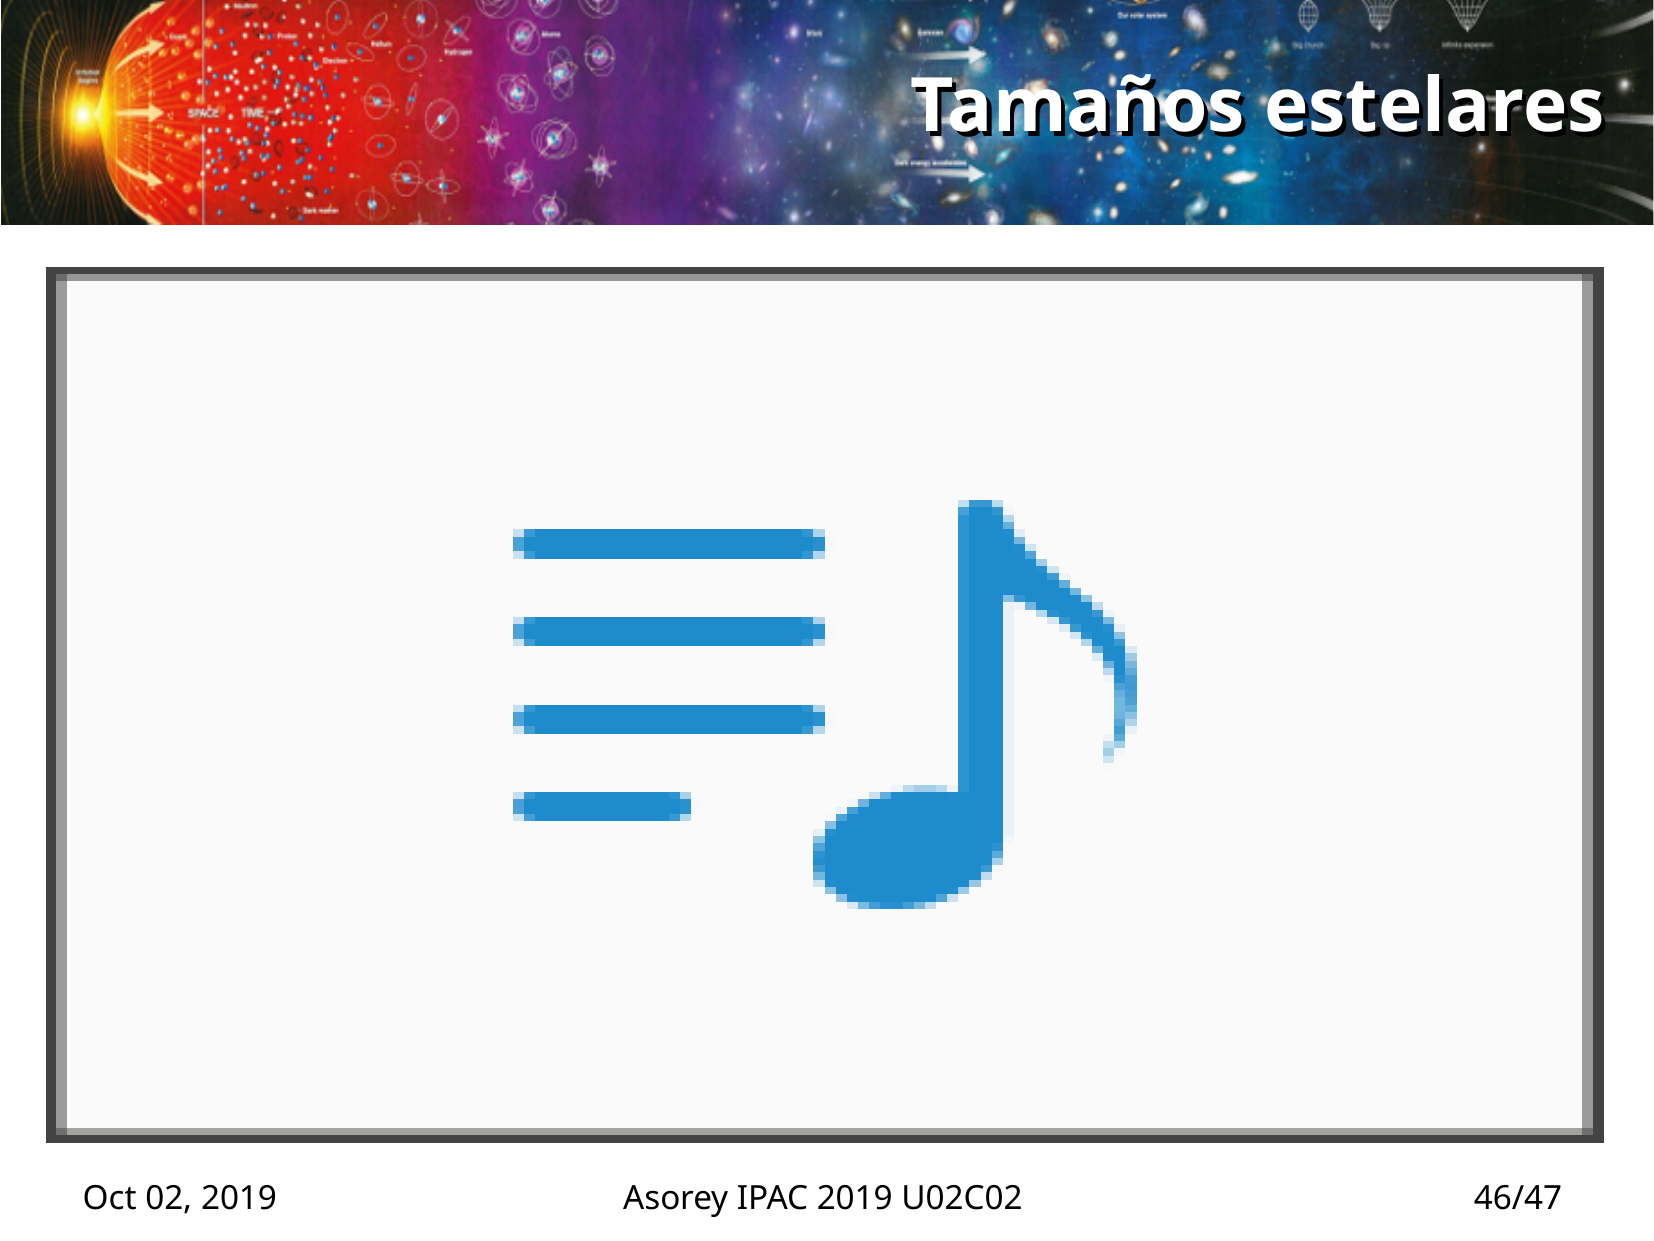

# Tamaños estelares
Oct 02, 2019
Asorey IPAC 2019 U02C02
46